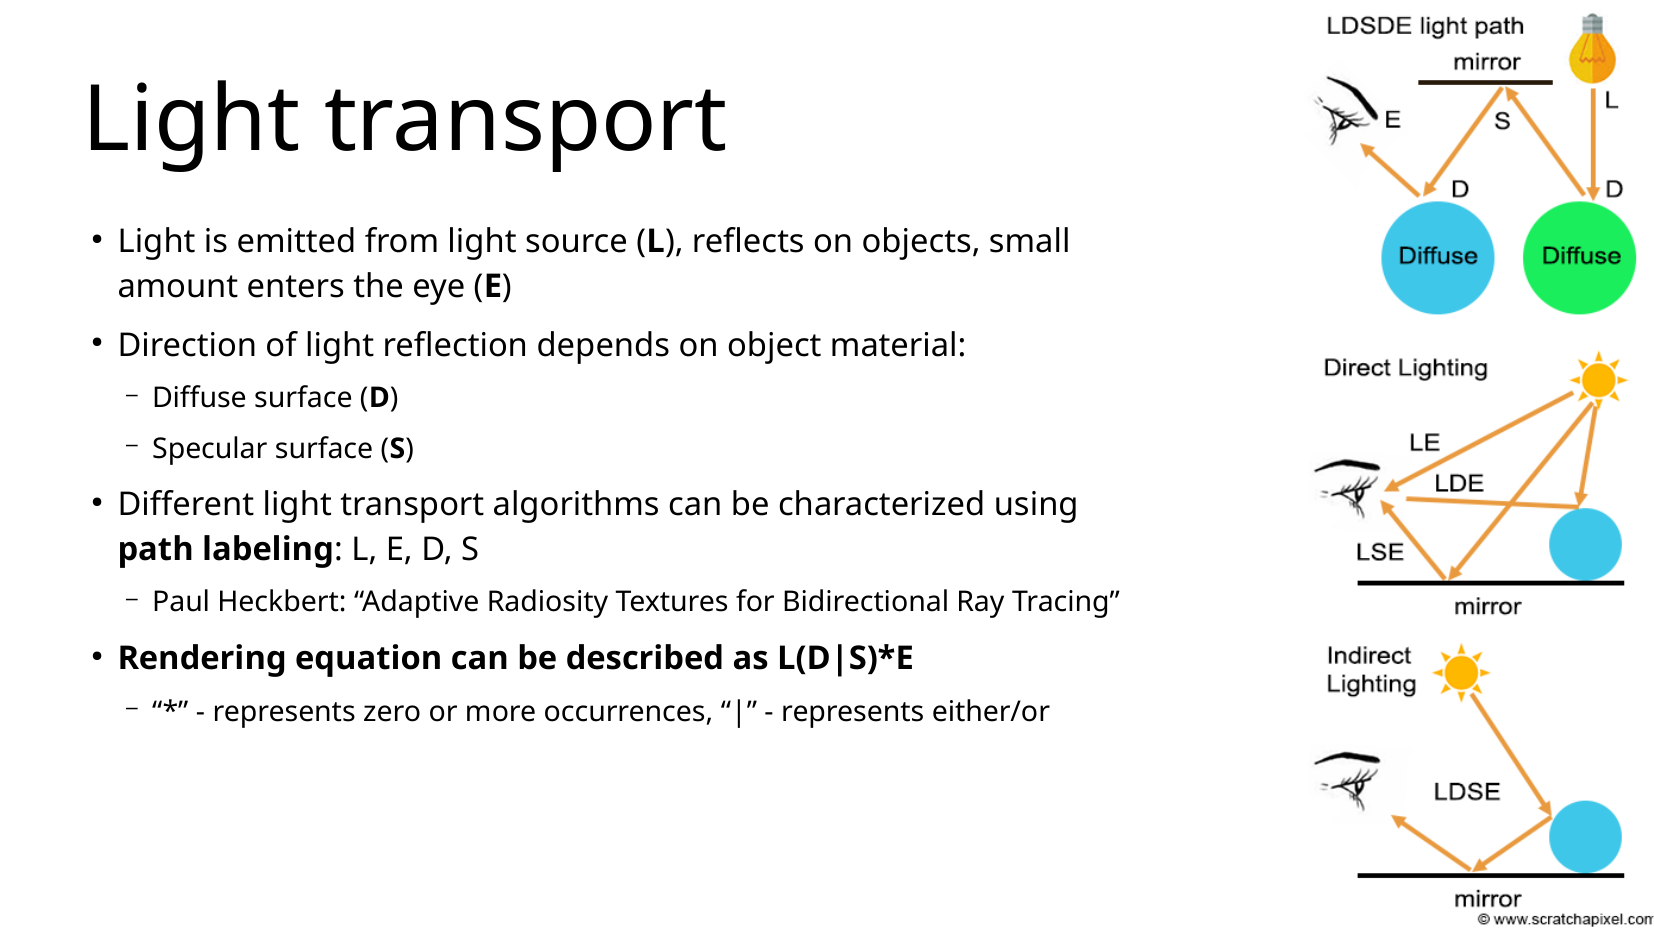

# Light transport
Light is emitted from light source (L), reflects on objects, small amount enters the eye (E)
Direction of light reflection depends on object material:
Diffuse surface (D)
Specular surface (S)
Different light transport algorithms can be characterized using path labeling: L, E, D, S
Paul Heckbert: “Adaptive Radiosity Textures for Bidirectional Ray Tracing”
Rendering equation can be described as L(D|S)*E
“*” - represents zero or more occurrences, “|” - represents either/or
16